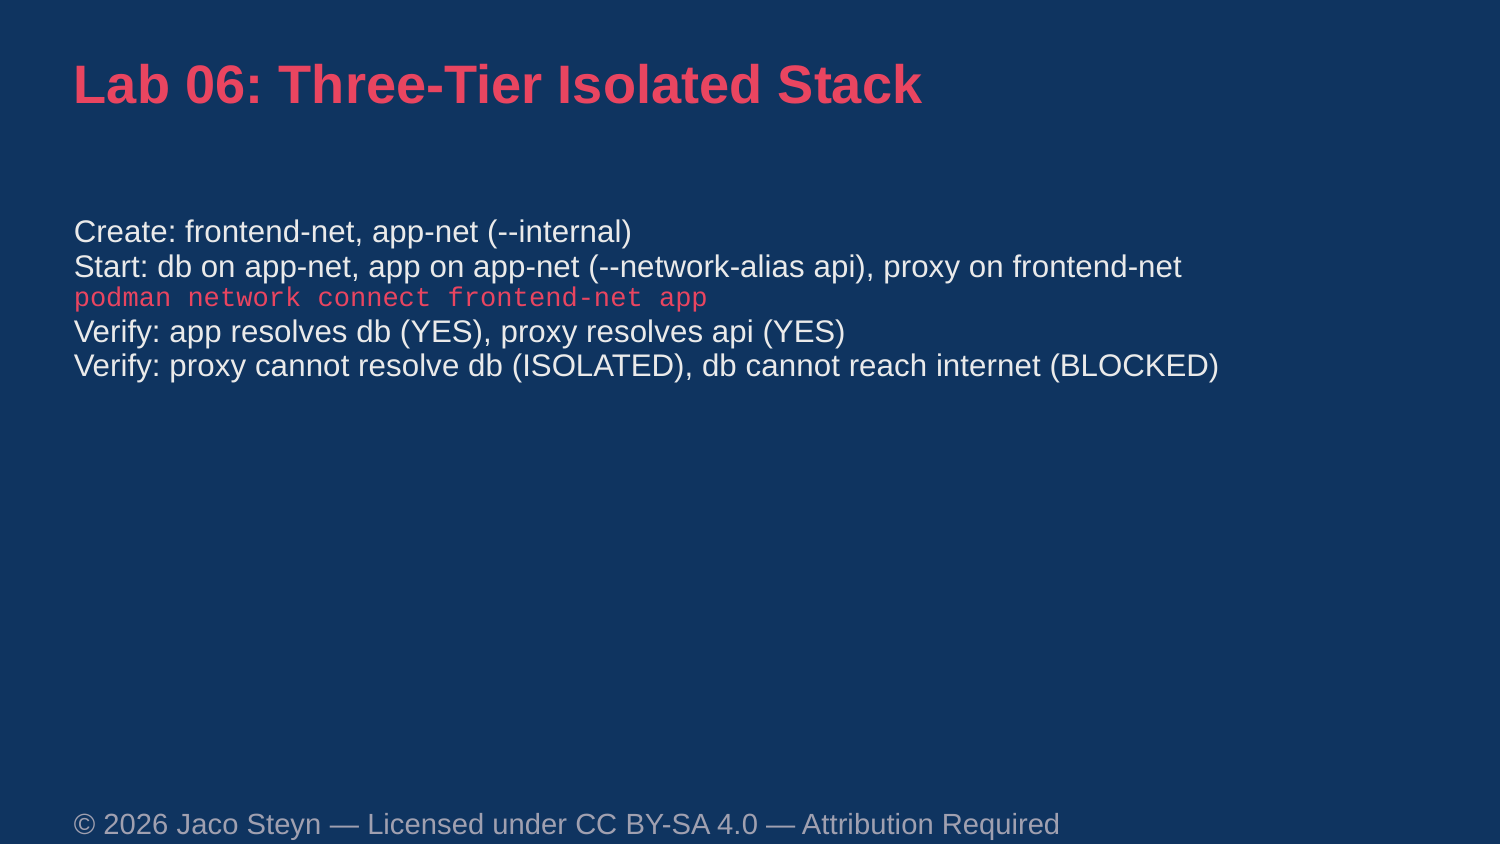

Lab 06: Three-Tier Isolated Stack
Create: frontend-net, app-net (--internal)
Start: db on app-net, app on app-net (--network-alias api), proxy on frontend-net
podman network connect frontend-net app
Verify: app resolves db (YES), proxy resolves api (YES)
Verify: proxy cannot resolve db (ISOLATED), db cannot reach internet (BLOCKED)
© 2026 Jaco Steyn — Licensed under CC BY-SA 4.0 — Attribution Required